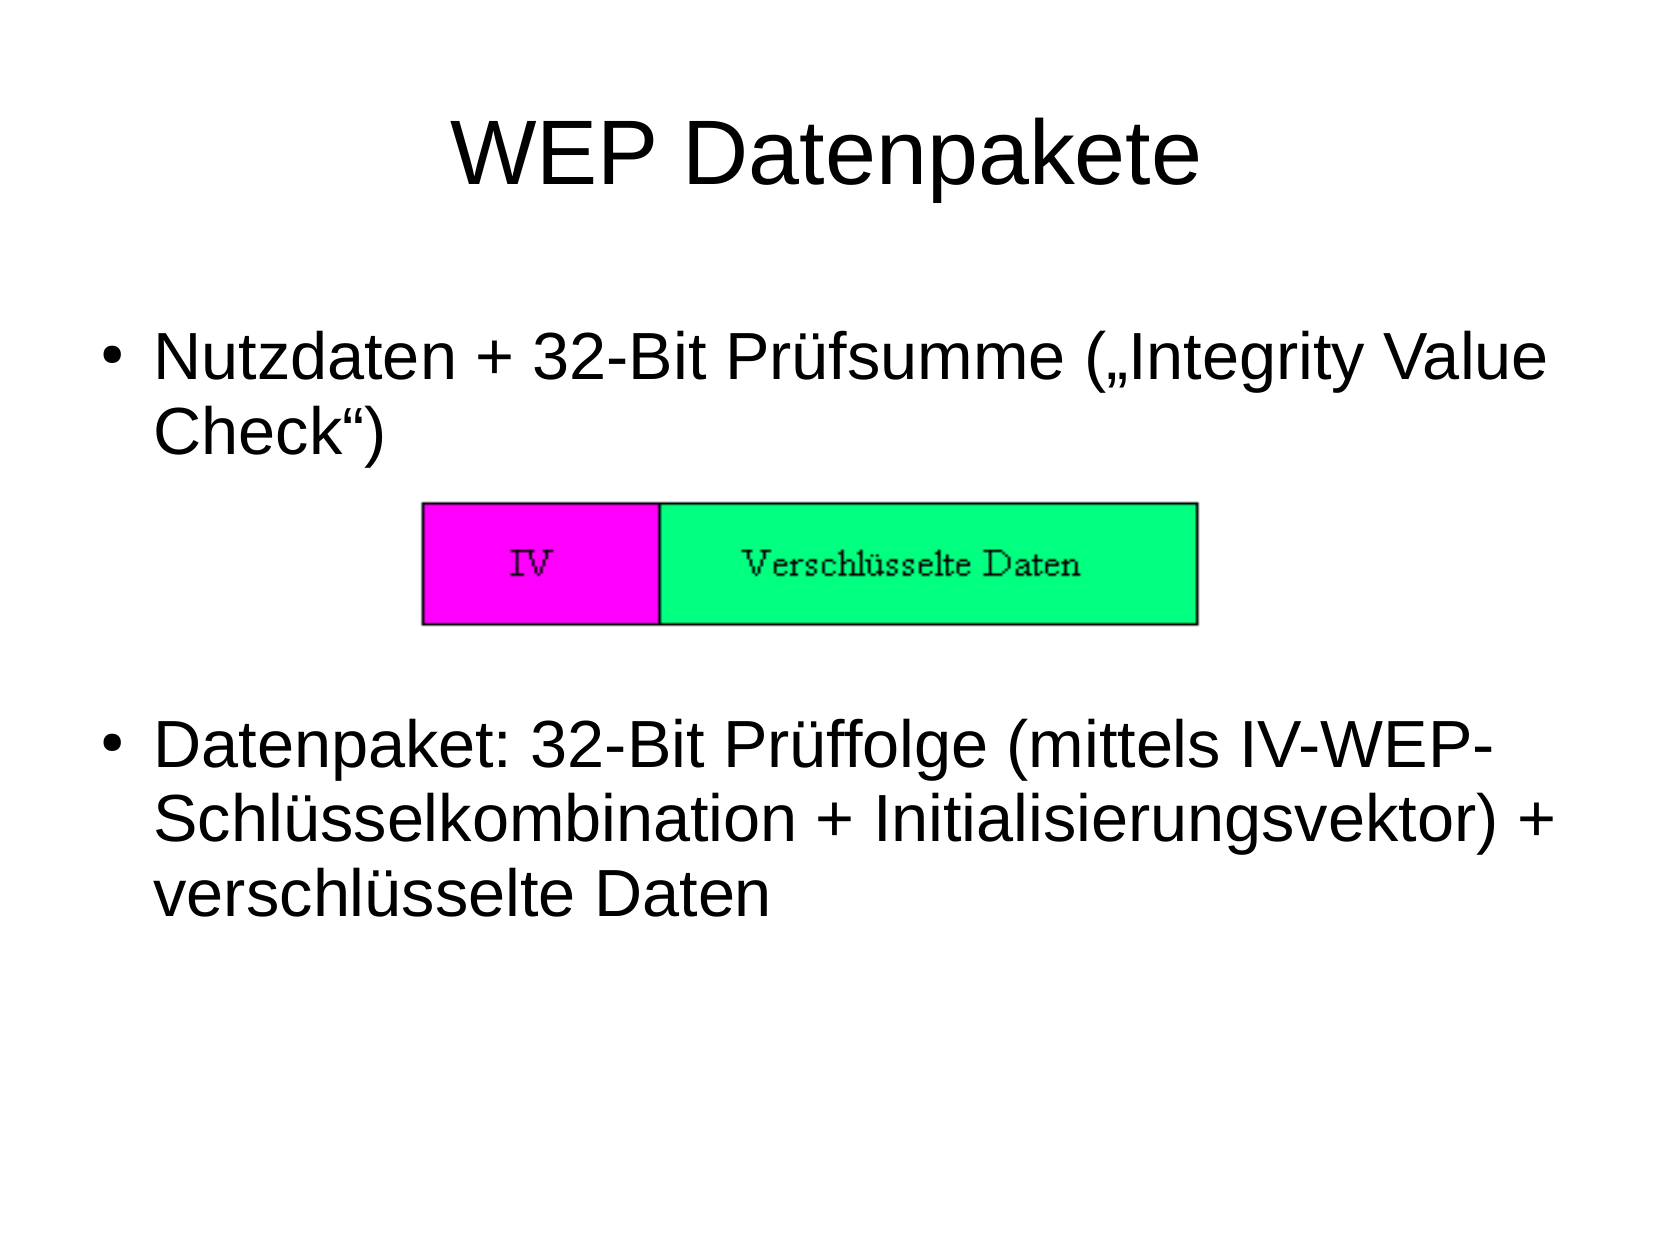

# WEP Datenpakete
Nutzdaten + 32-Bit Prüfsumme („Integrity Value Check“)
Datenpaket: 32-Bit Prüffolge (mittels IV-WEP-Schlüsselkombination + Initialisierungsvektor) + verschlüsselte Daten